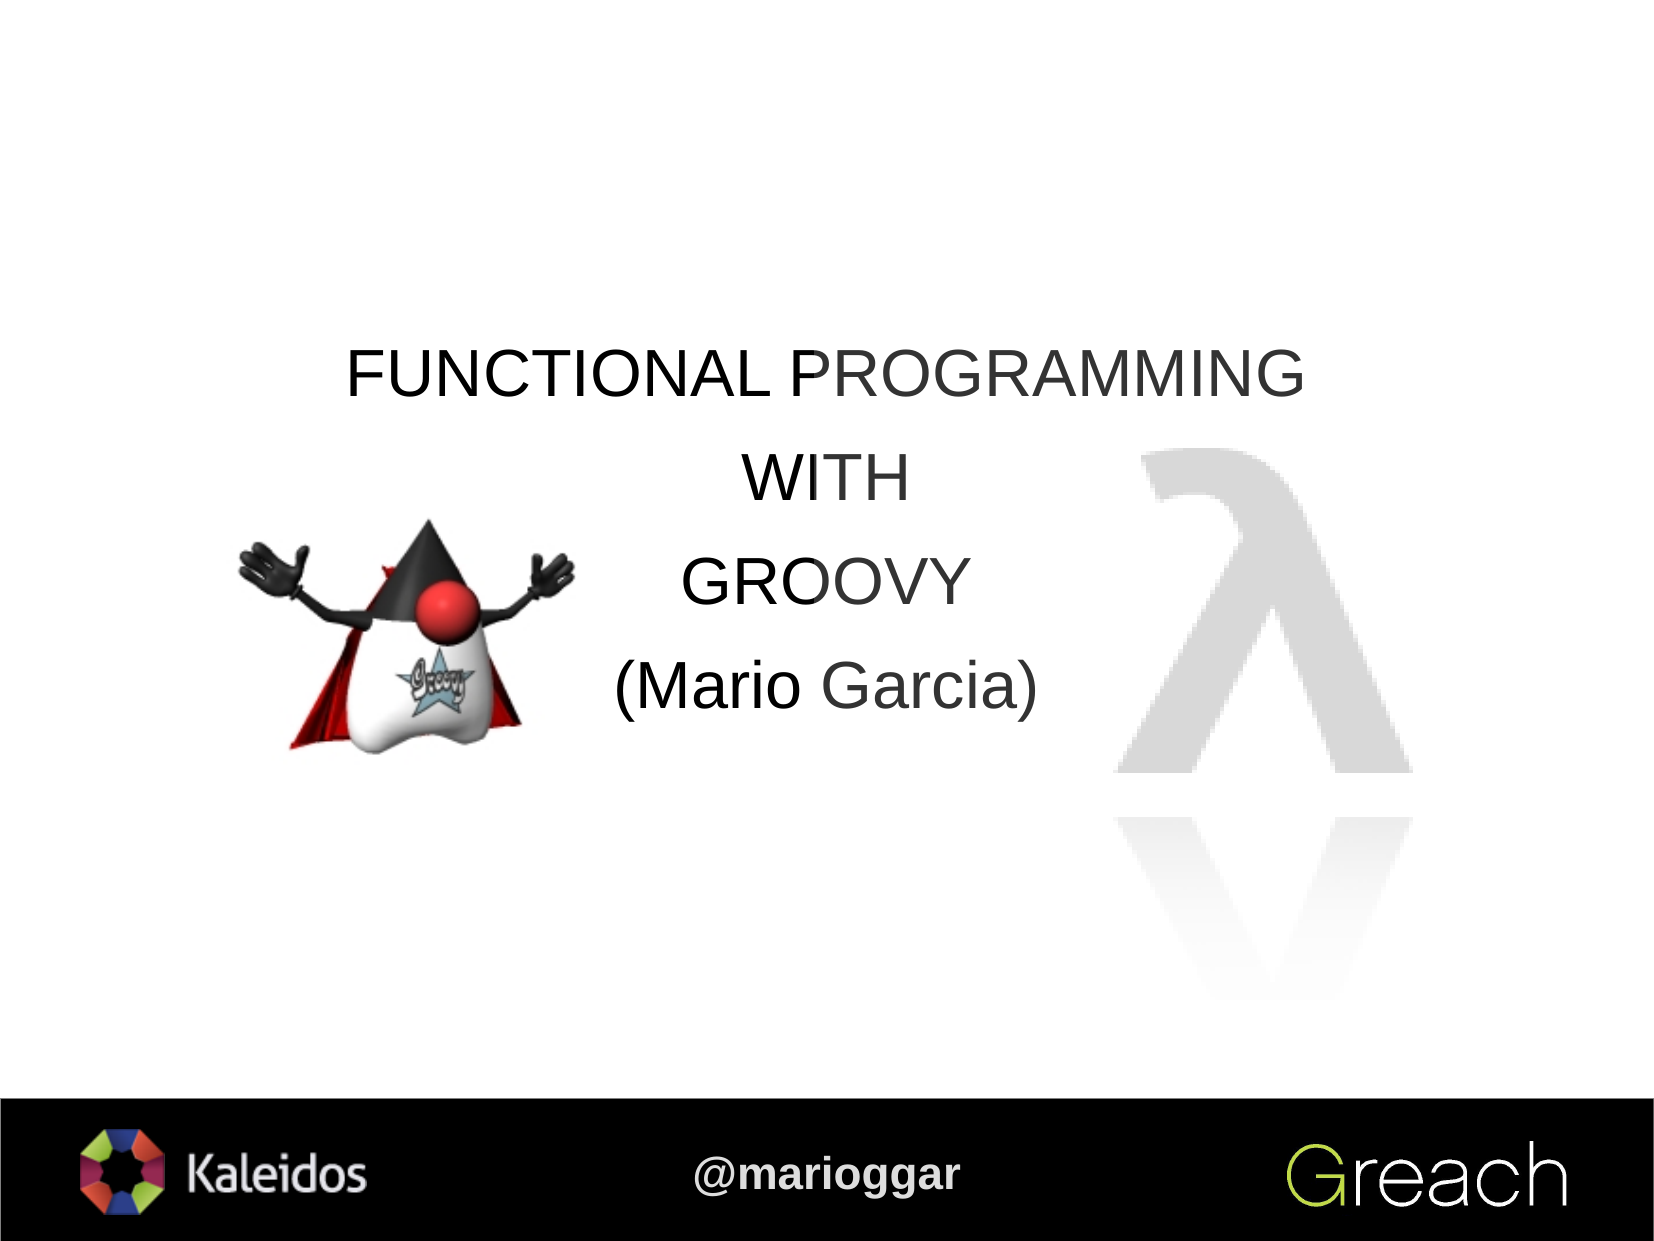

# FUNCTIONAL PROGRAMMING
WITH
GROOVY
(Mario Garcia)